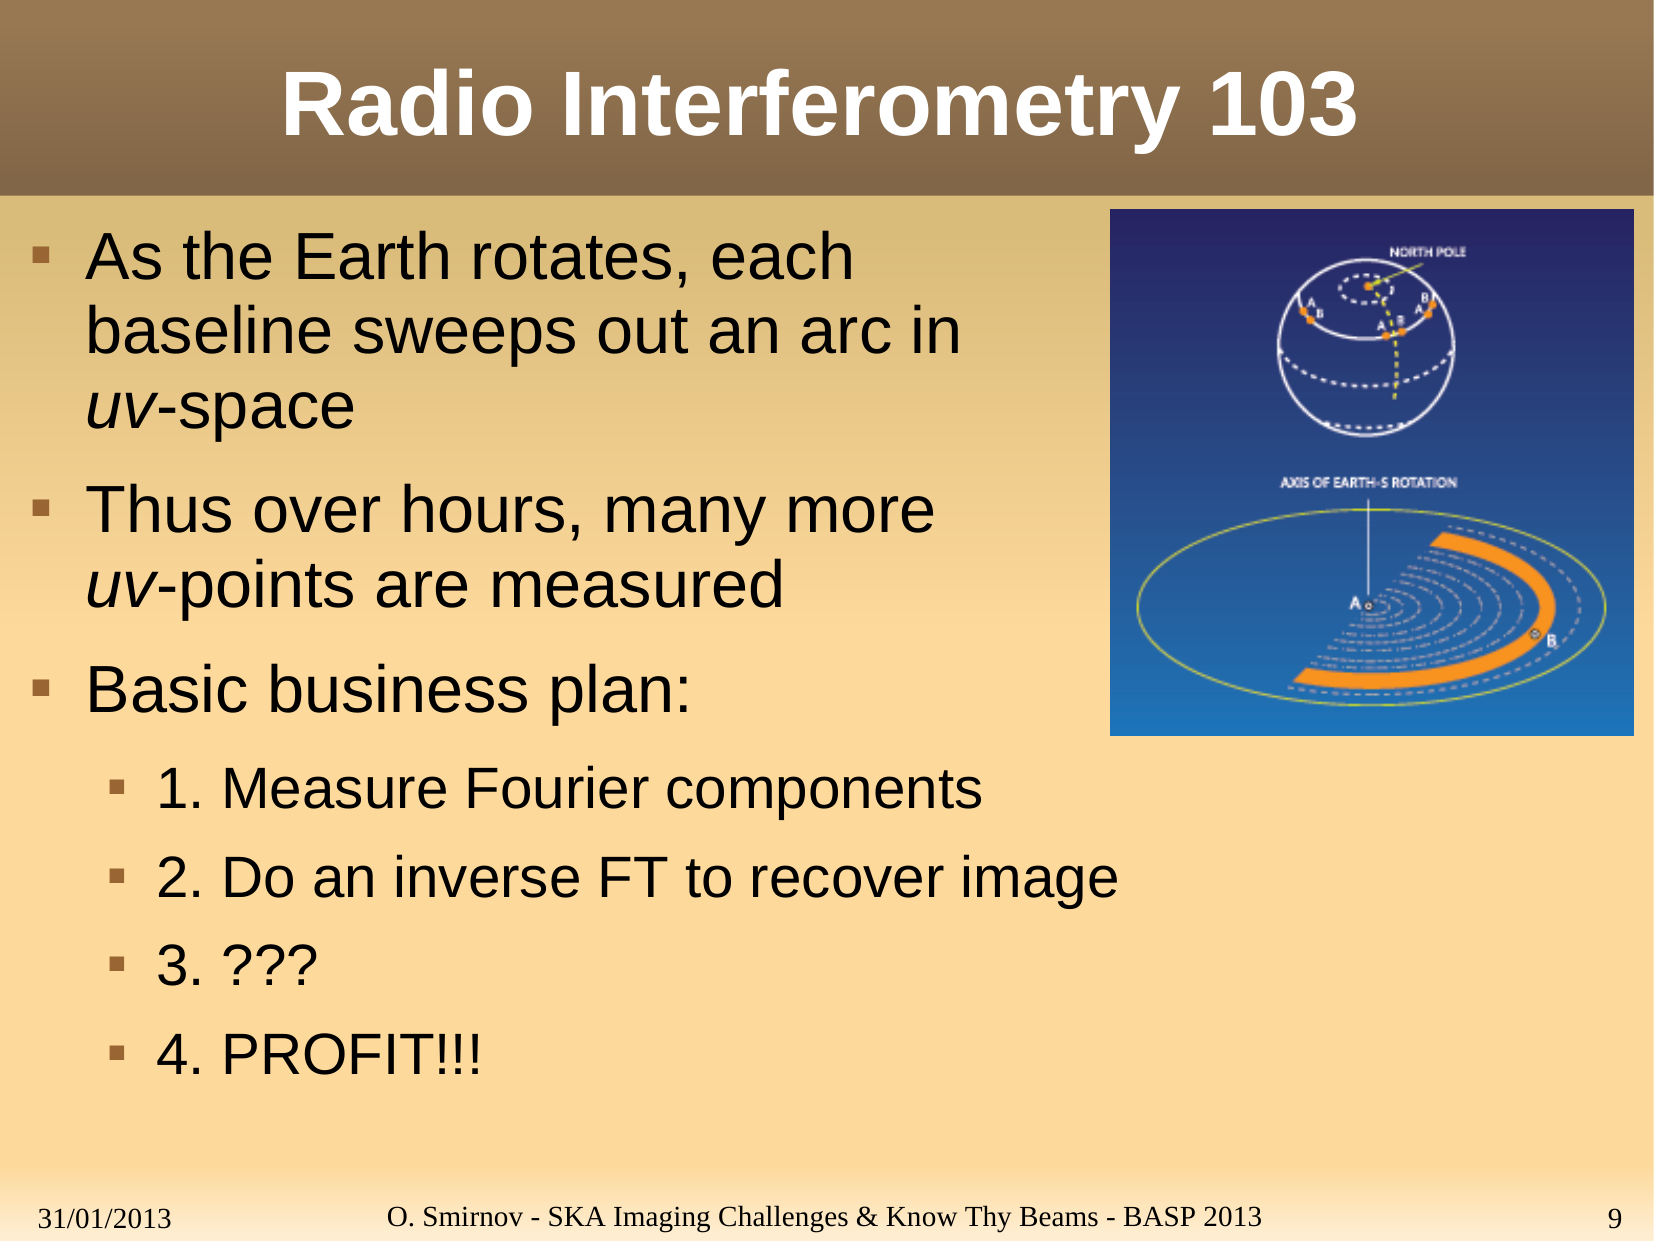

# Radio Interferometry 103
As the Earth rotates, each
baseline sweeps out an arc in
uv-space
Thus over hours, many more
uv-points are measured
Basic business plan:
1. Measure Fourier components
2. Do an inverse FT to recover image
3. ???
4. PROFIT!!!
O. Smirnov - SKA Imaging Challenges & Know Thy Beams - BASP 2013
31/01/2013
9